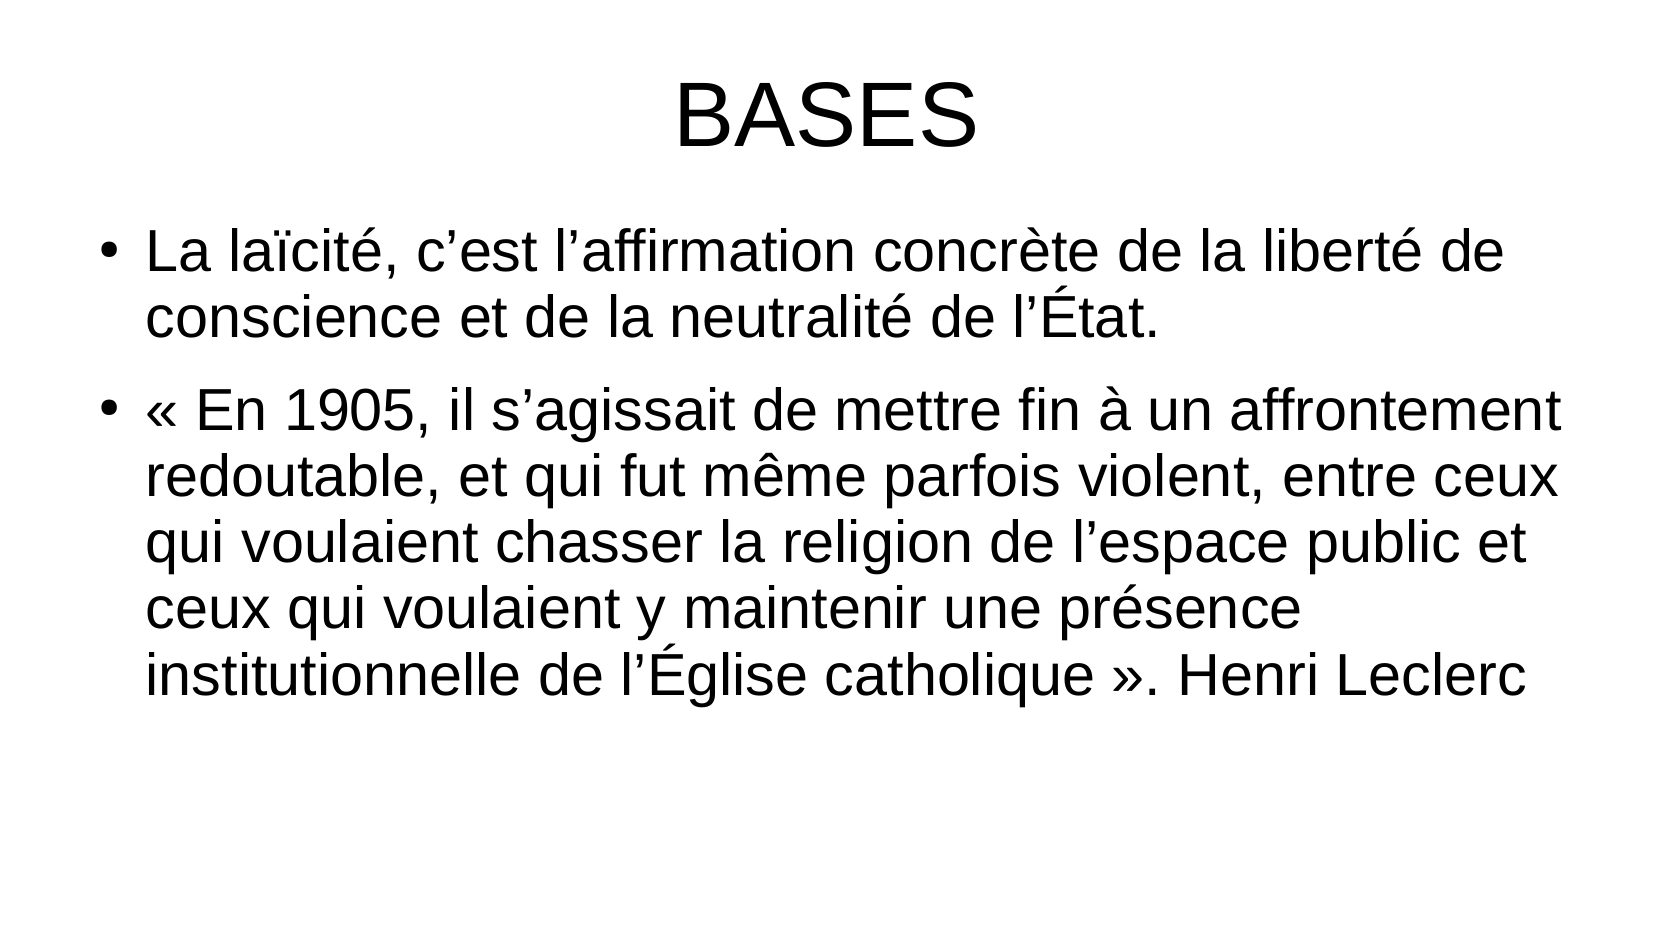

# BASES
La laïcité, c’est l’affirmation concrète de la liberté de conscience et de la neutralité de l’État.
« En 1905, il s’agissait de mettre fin à un affrontement redoutable, et qui fut même parfois violent, entre ceux qui voulaient chasser la religion de l’espace public et ceux qui voulaient y maintenir une présence institutionnelle de l’Église catholique ». Henri Leclerc